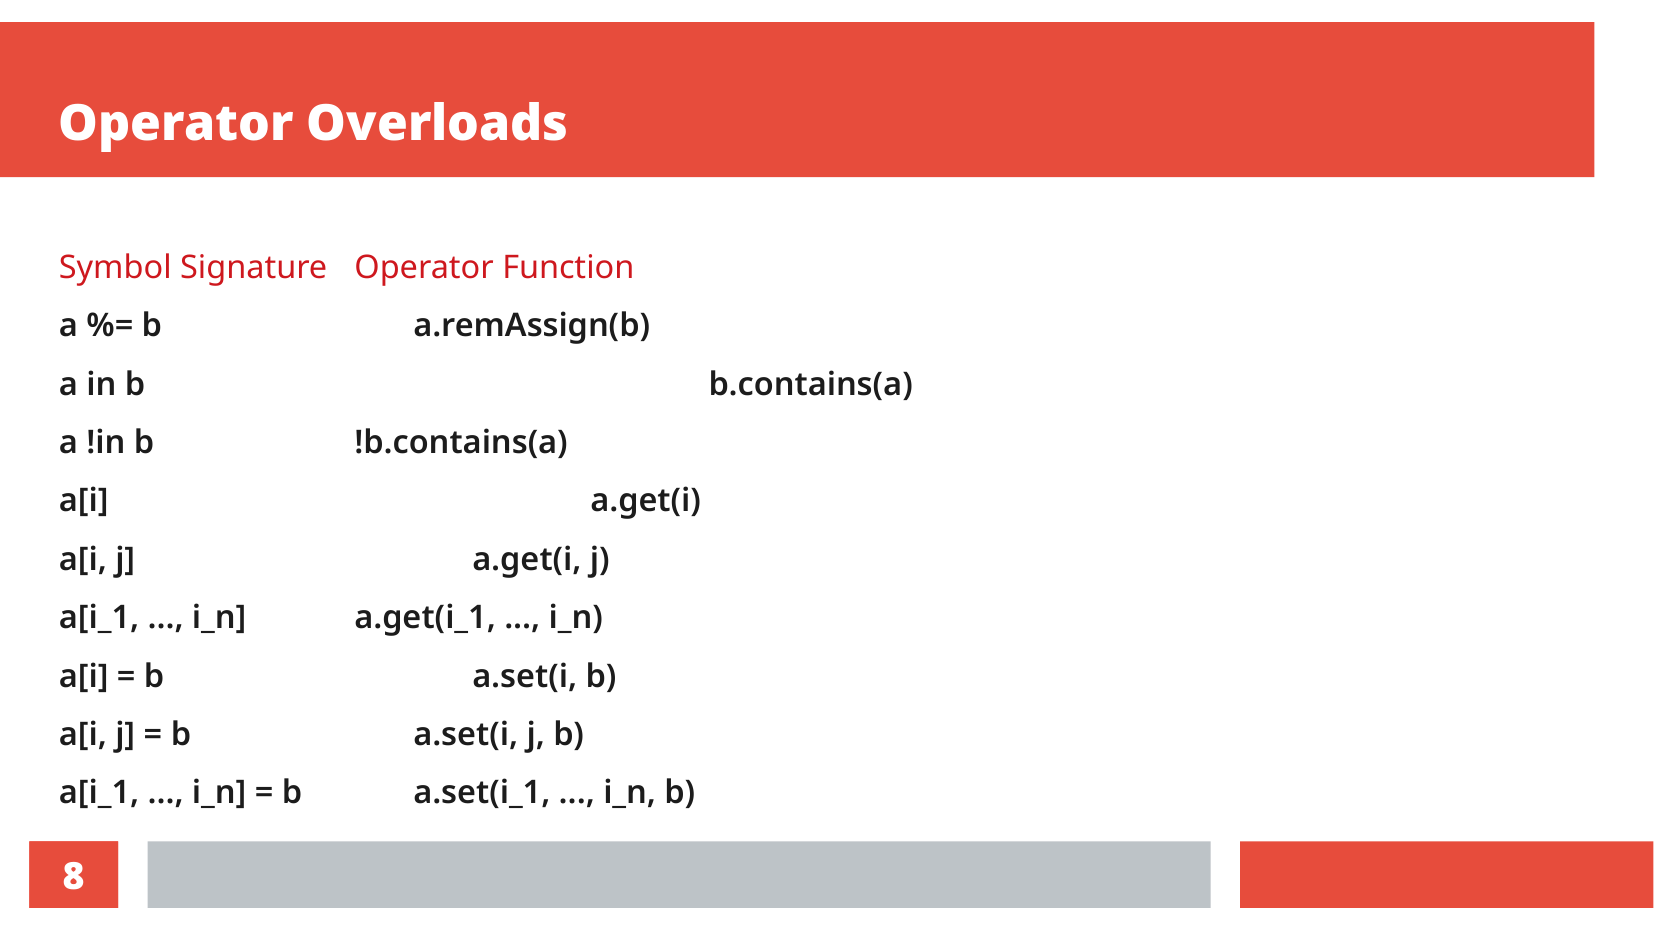

# Operator Overloads
Symbol Signature 	Operator Function
a %= b 			 		a.remAssign(b)
a in b 								 		b.contains(a)
a !in b 		 		!b.contains(a)
a[i] 		 					 		a.get(i)
a[i, j] 				 		a.get(i, j)
a[i_1, ..., i_n] 		a.get(i_1, ..., i_n)
a[i] = b 				 	 	a.set(i, b)
a[i, j] = b 		 	 	a.set(i, j, b)
a[i_1, ..., i_n] = b 		a.set(i_1, ..., i_n, b)
8